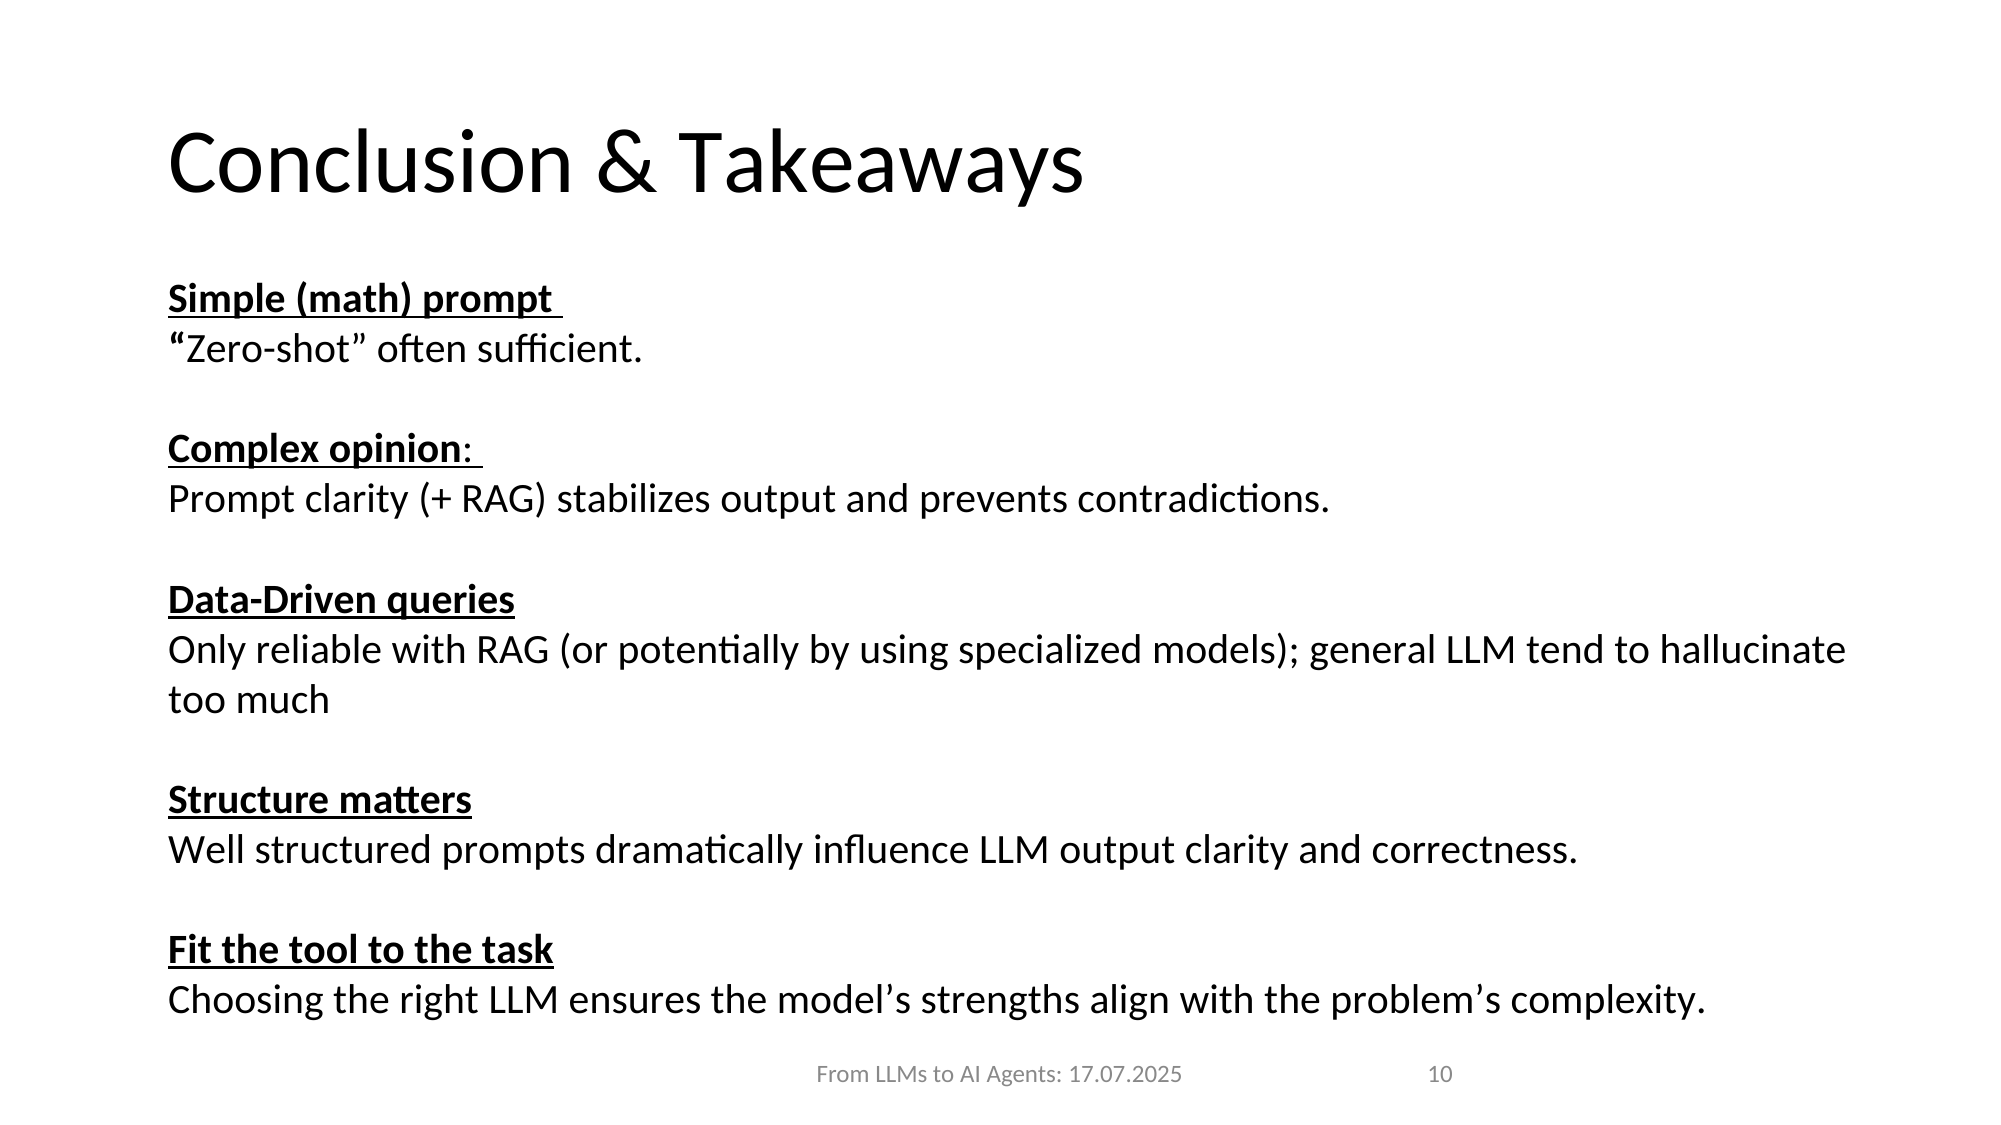

Conclusion & Takeaways
Simple (math) prompt
“Zero-shot” often sufficient.
Complex opinion:
Prompt clarity (+ RAG) stabilizes output and prevents contradictions.
Data-Driven queries
Only reliable with RAG (or potentially by using specialized models); general LLM tend to hallucinate too much
Structure matters
Well structured prompts dramatically influence LLM output clarity and correctness.
Fit the tool to the task
Choosing the right LLM ensures the model’s strengths align with the problem’s complexity.
From LLMs to AI Agents: 17.07.2025